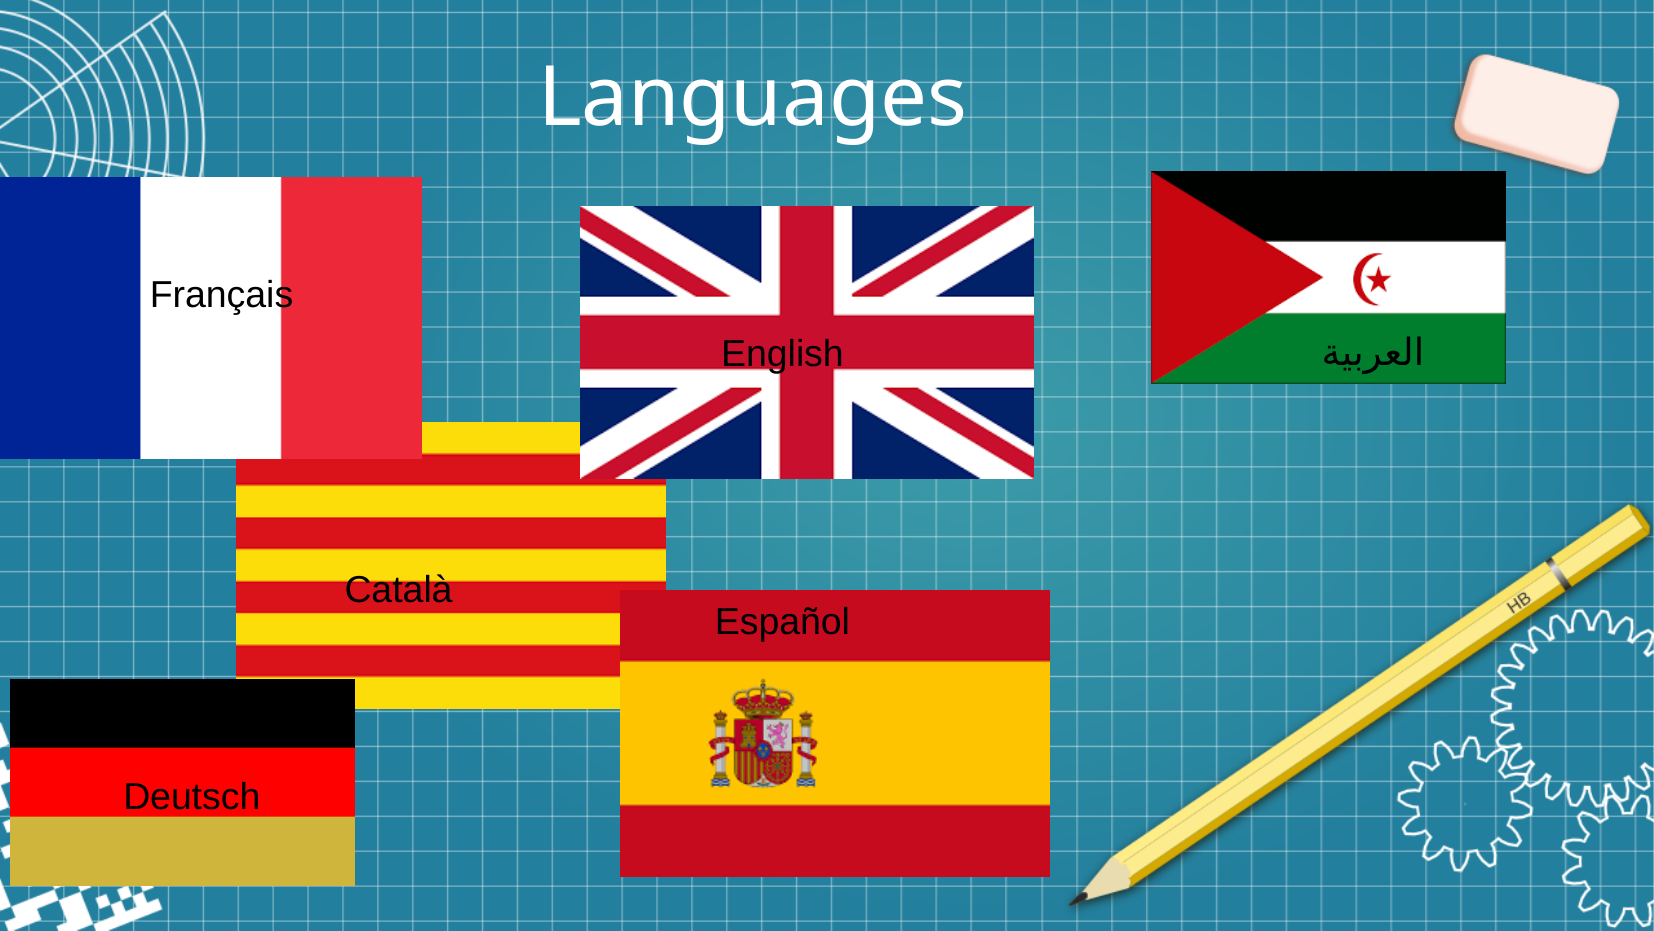

Languages
Français
English
العربية
Català
Español
Deutsch